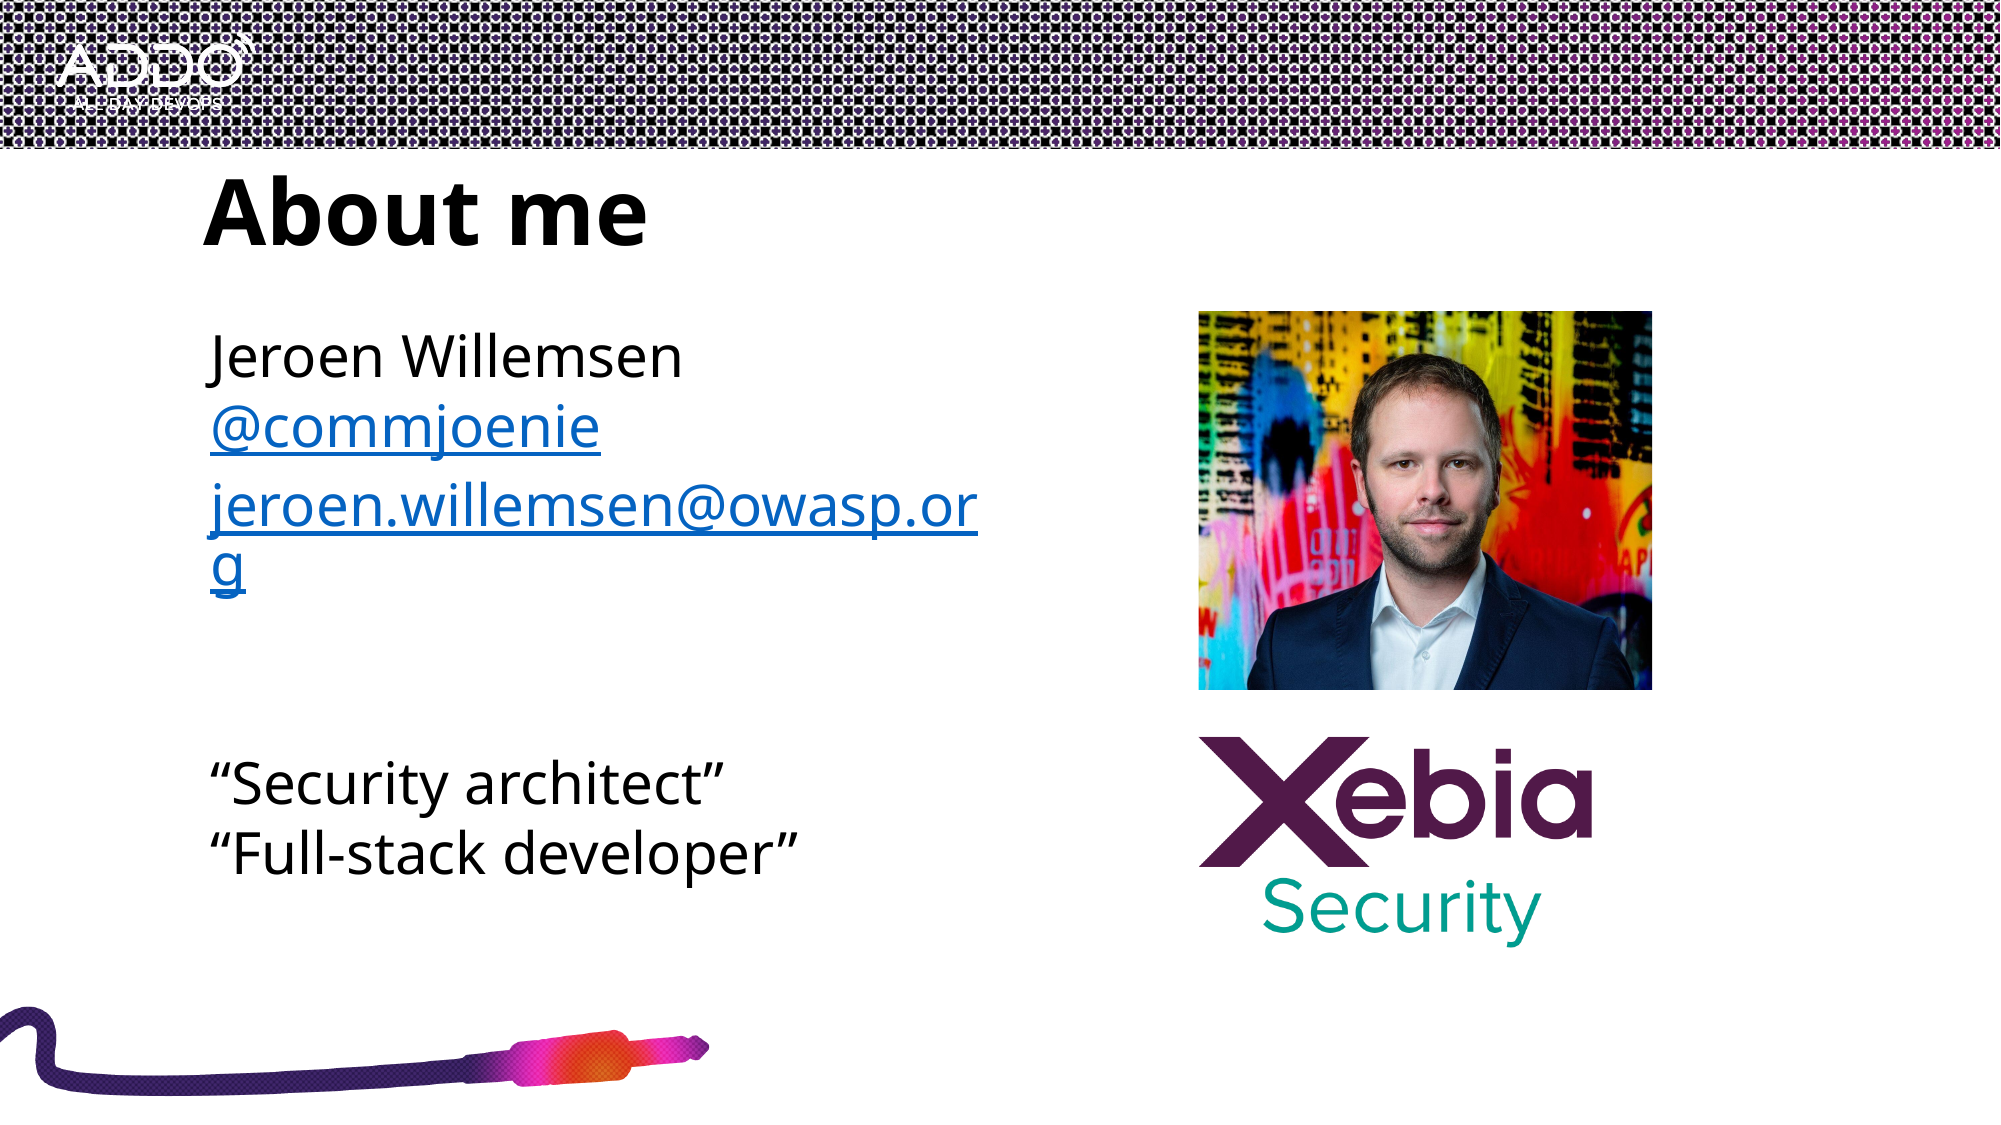

# About me
Jeroen Willemsen
@commjoenie
jeroen.willemsen@owasp.org
“Security architect”
“Full-stack developer”